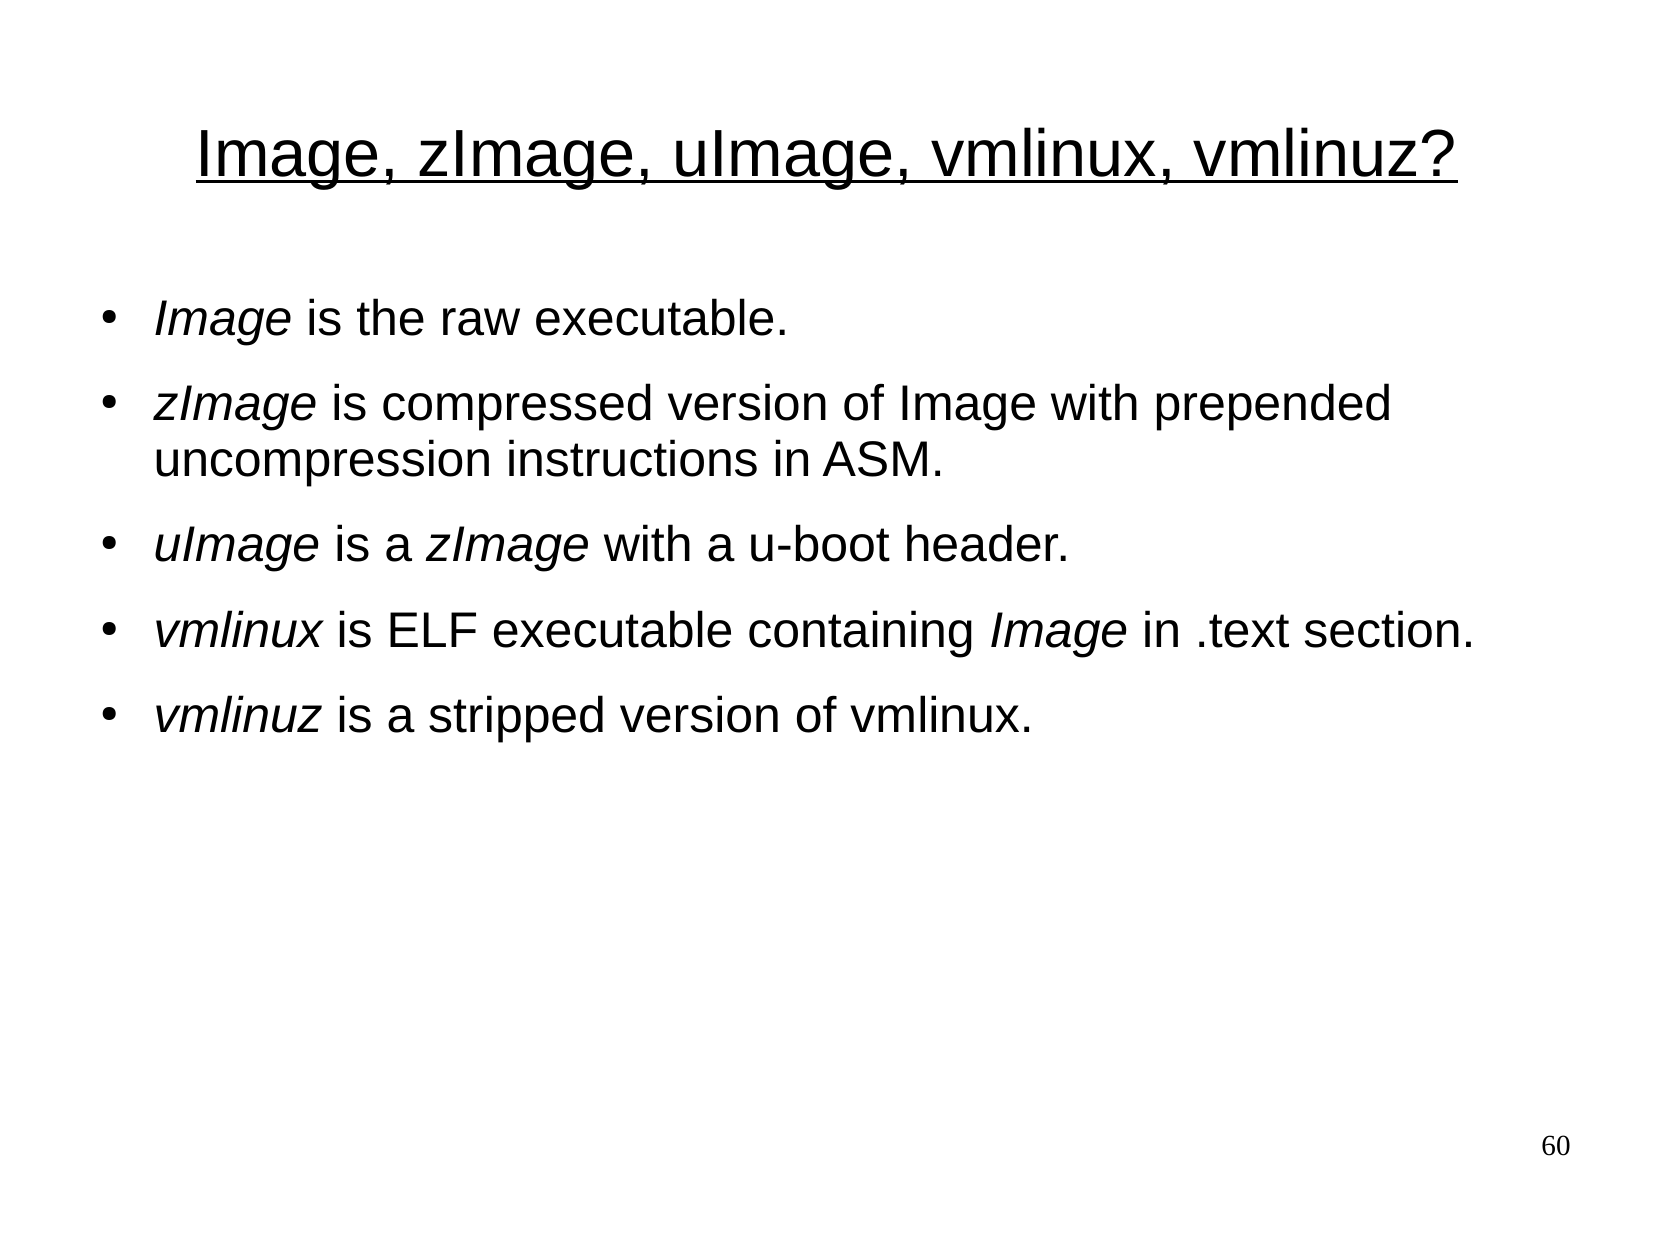

# Image, zImage, uImage, vmlinux, vmlinuz?
Image is the raw executable.
zImage is compressed version of Image with prepended uncompression instructions in ASM.
uImage is a zImage with a u-boot header.
vmlinux is ELF executable containing Image in .text section.
vmlinuz is a stripped version of vmlinux.
60